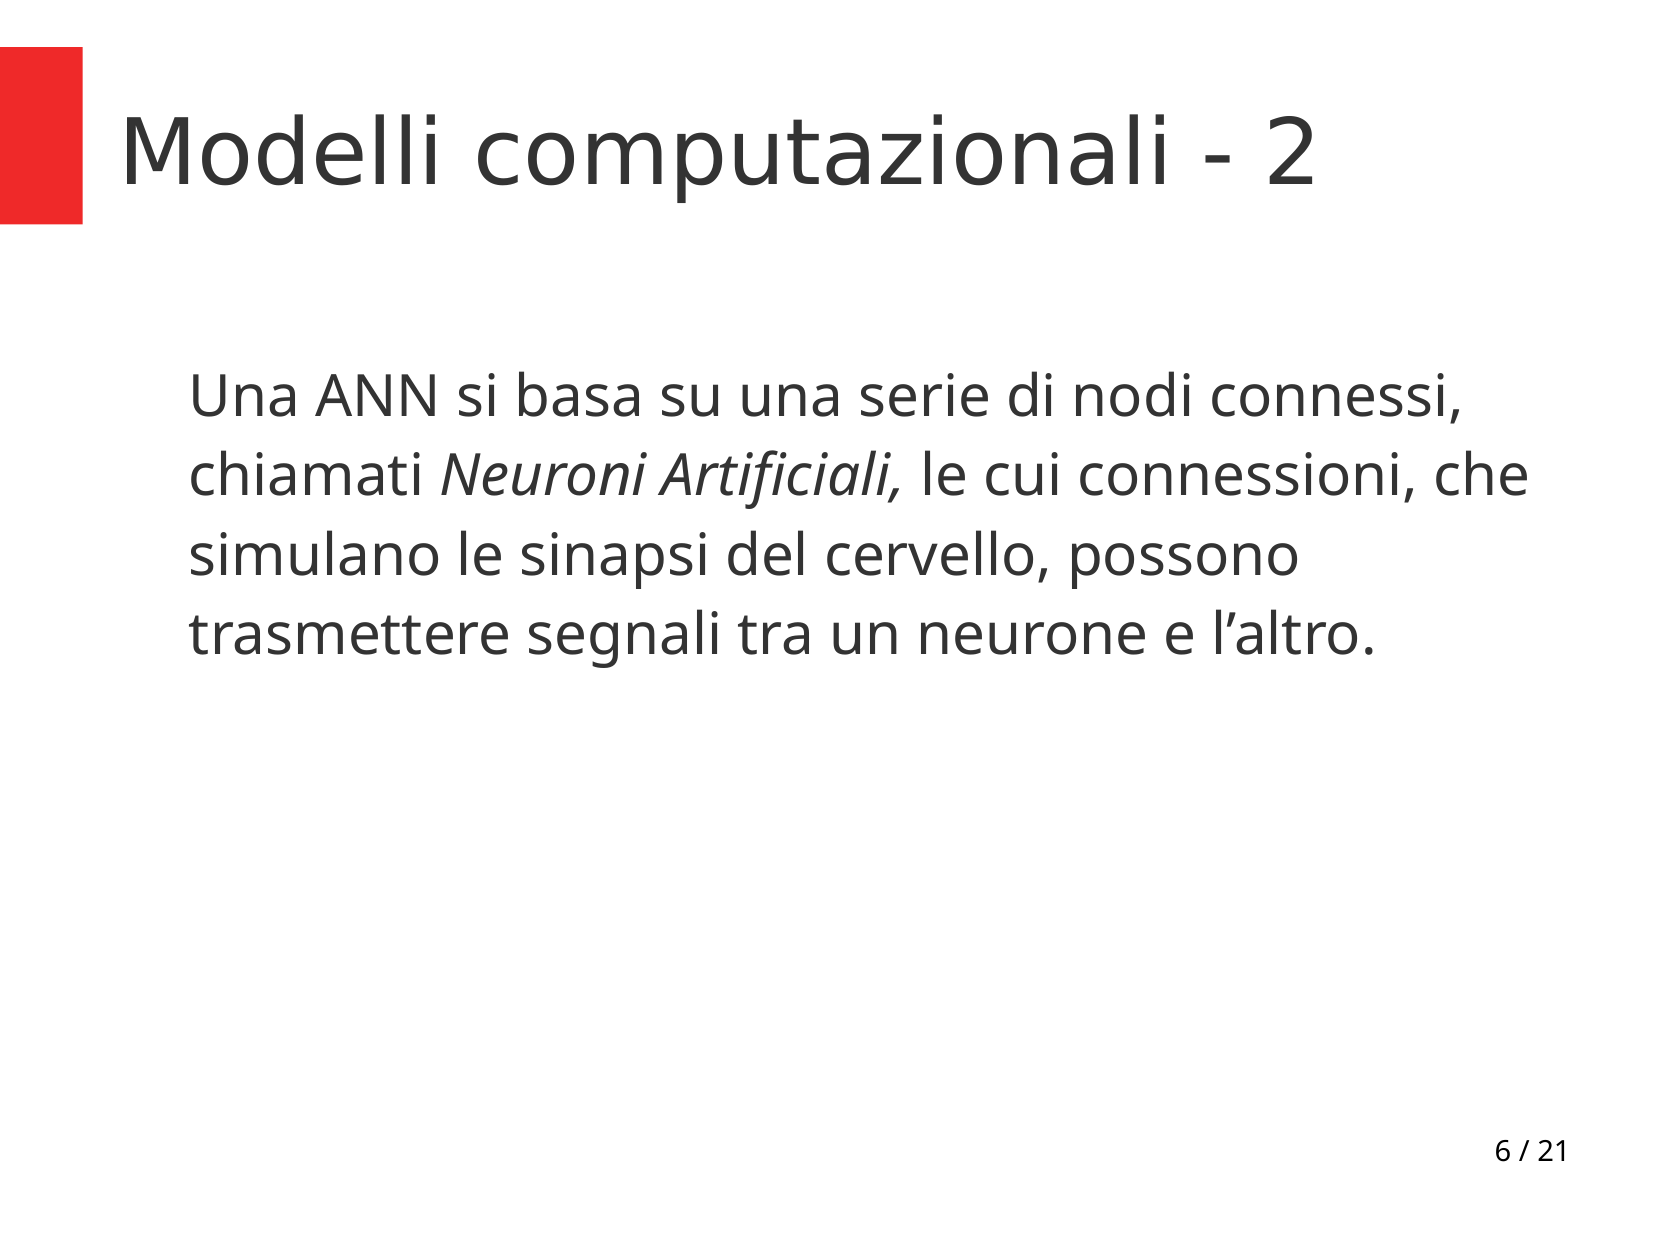

# Modelli computazionali - 2
Una ANN si basa su una serie di nodi connessi, chiamati Neuroni Artificiali, le cui connessioni, che simulano le sinapsi del cervello, possono trasmettere segnali tra un neurone e l’altro.
6